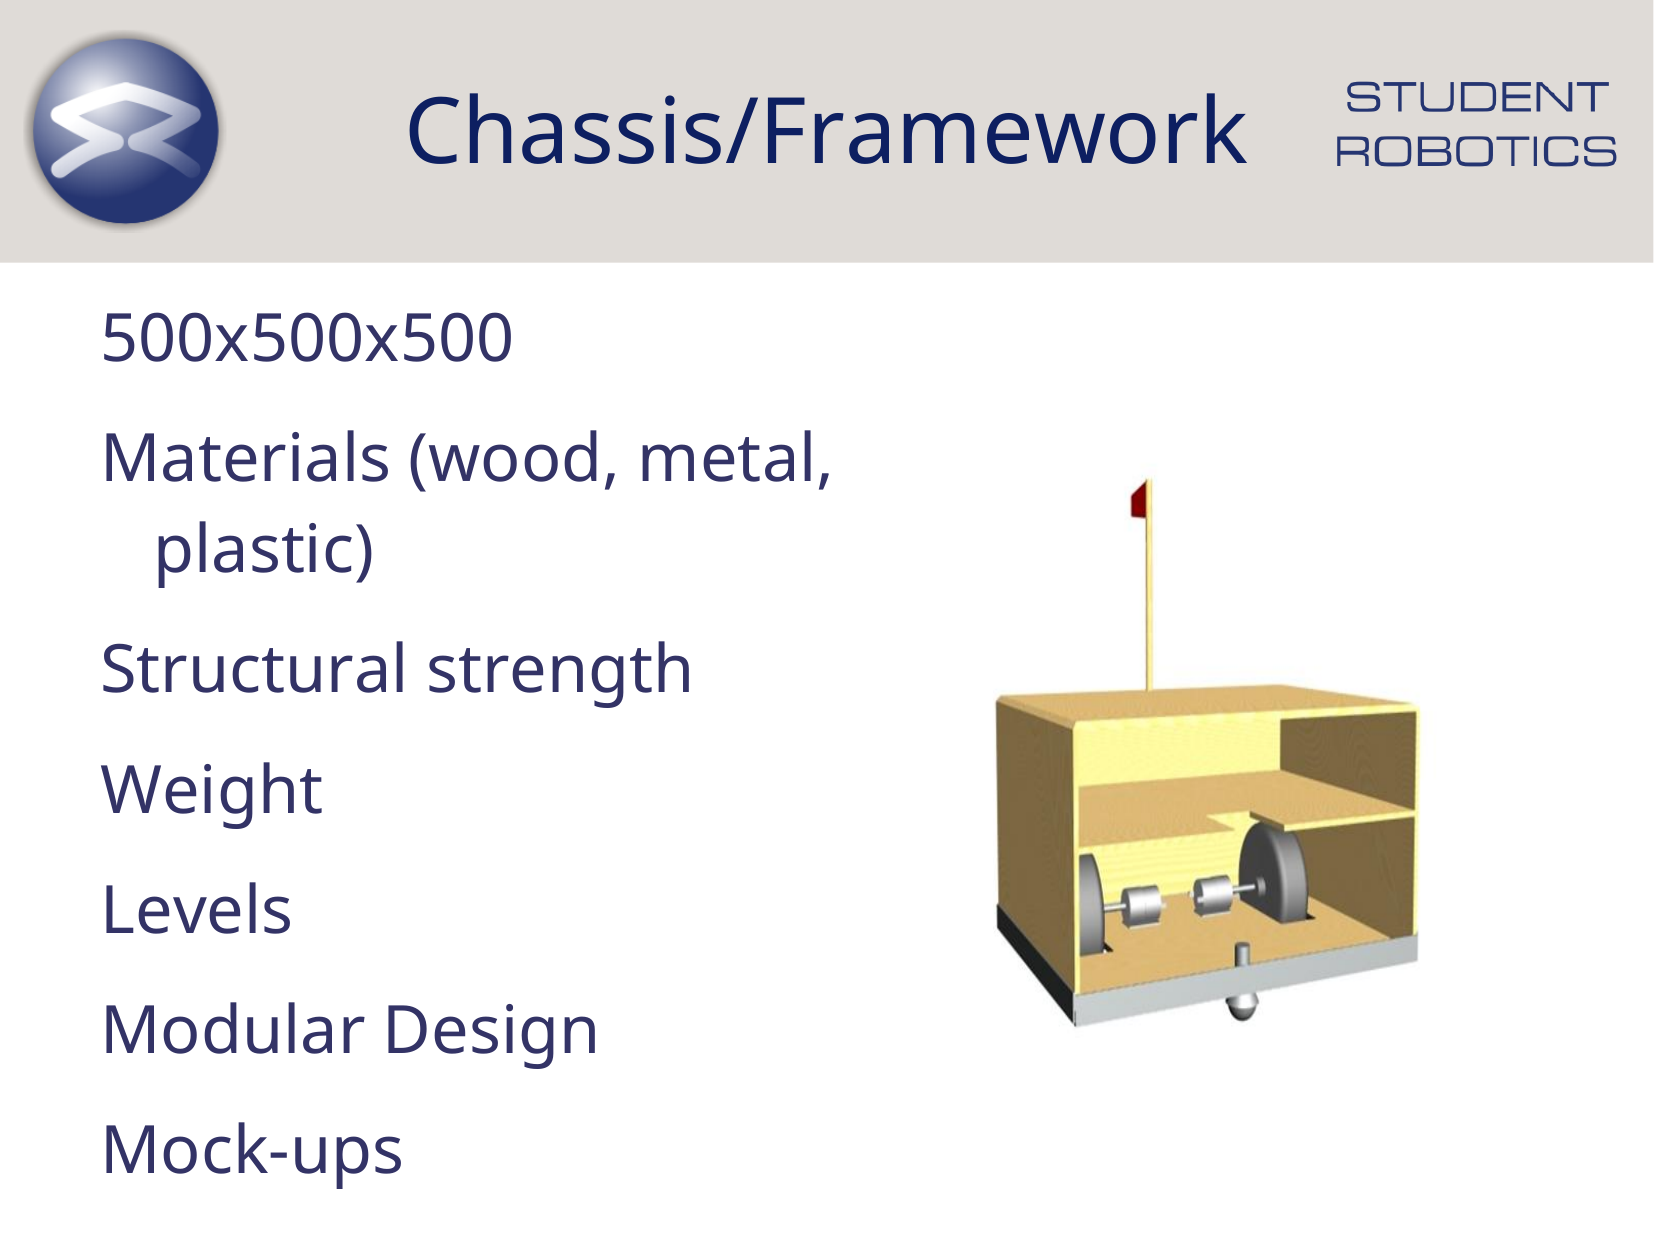

# Chassis/Framework
500x500x500
Materials (wood, metal, plastic)
Structural strength
Weight
Levels
Modular Design
Mock-ups